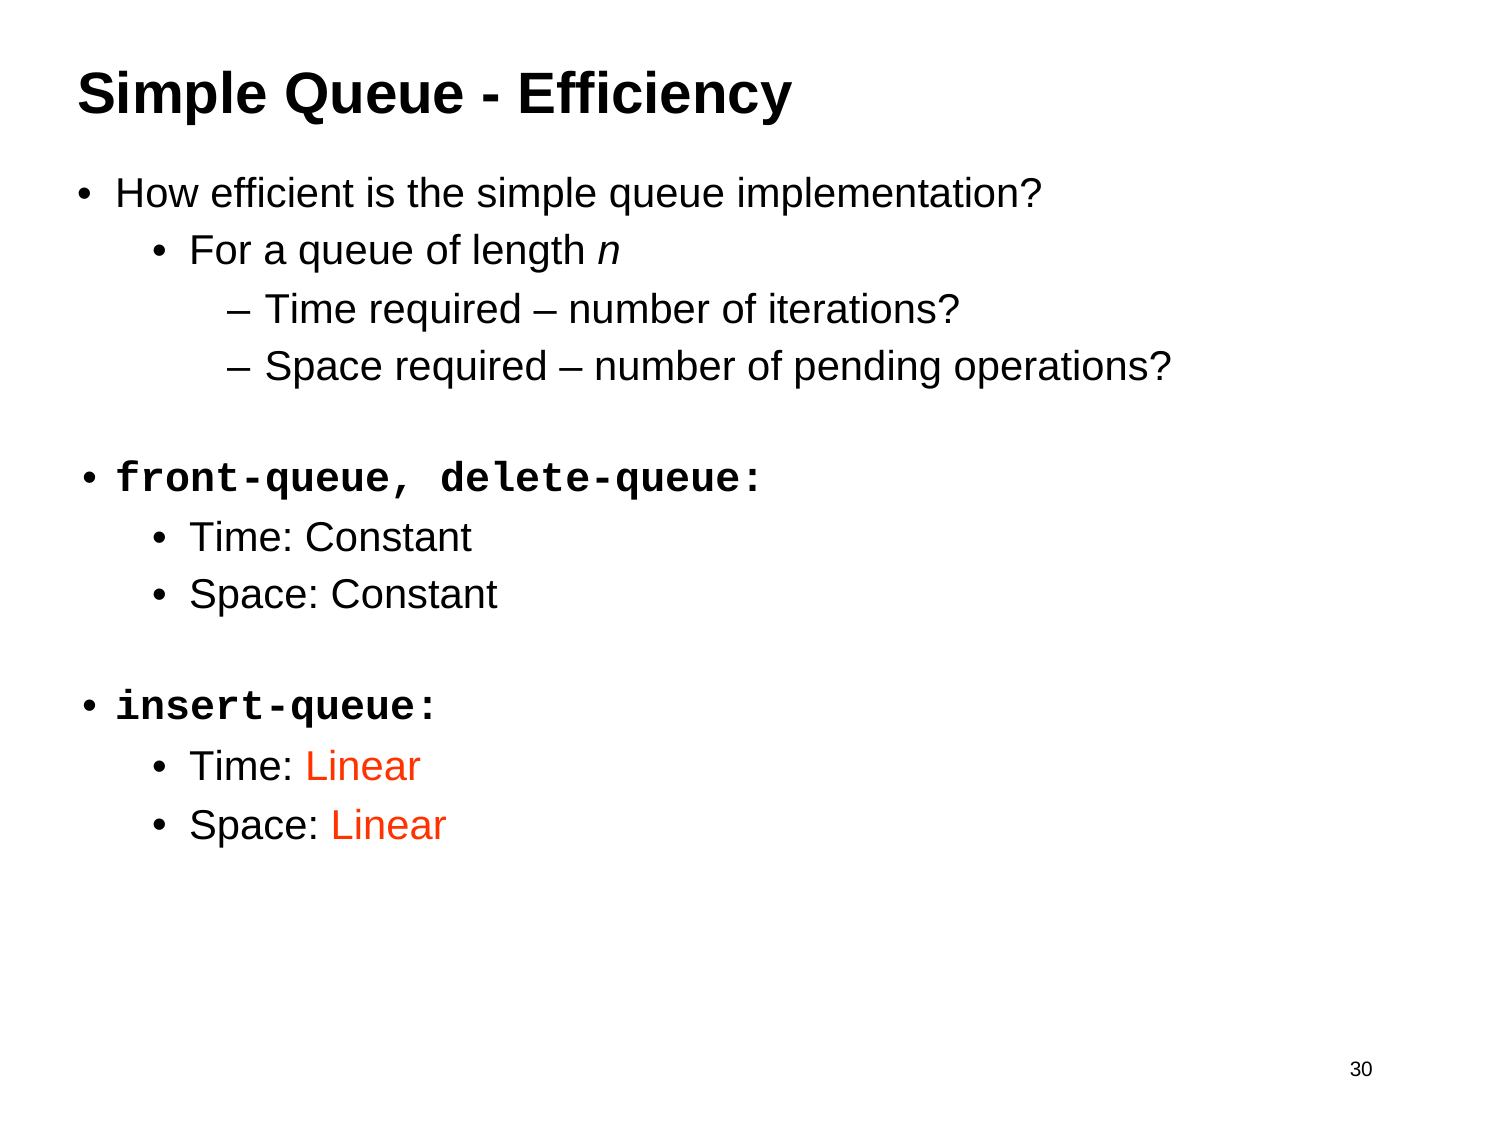

# Simple Queue - Efficiency
How efficient is the simple queue implementation?
For a queue of length n
Time required – number of iterations?
Space required – number of pending operations?
front-queue, delete-queue:
Time: Constant
Space: Constant
insert-queue:
Time: Linear
Space: Linear
30